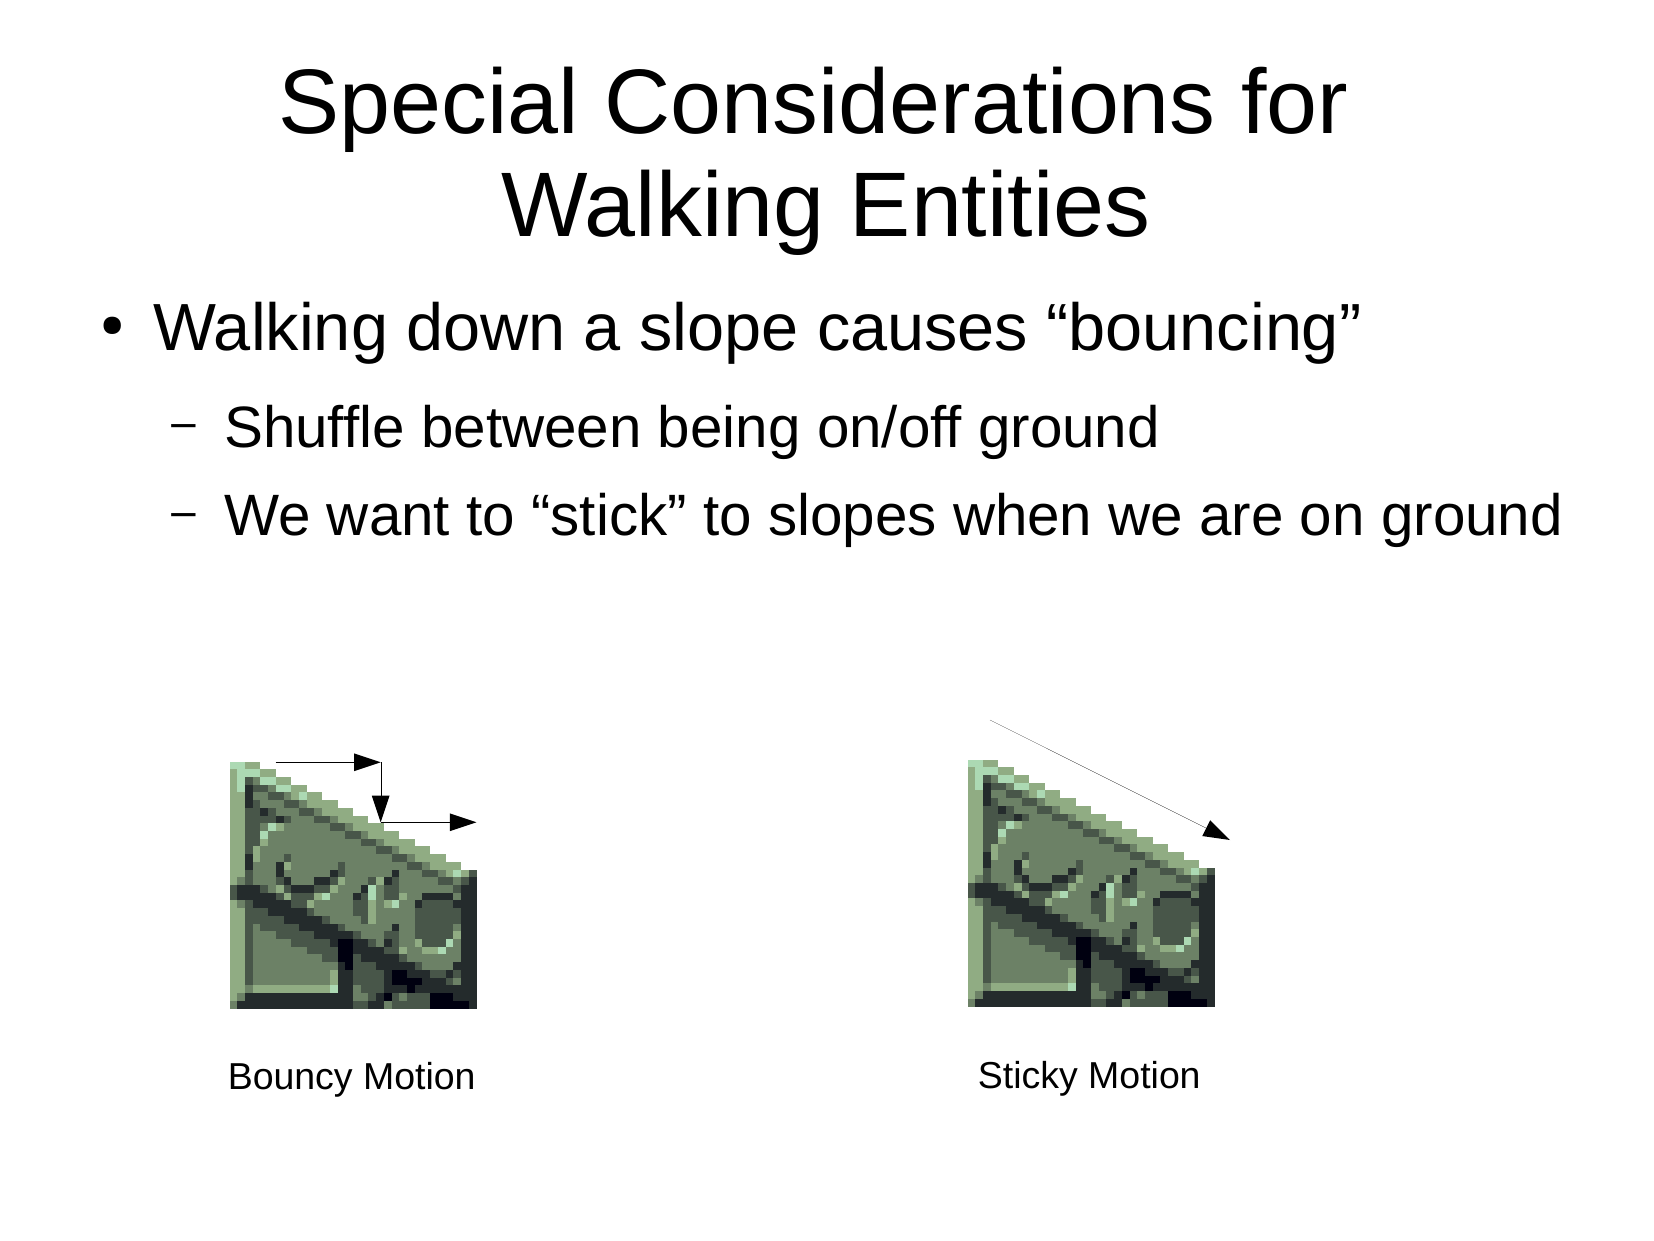

# Special Considerations for Walking Entities
Walking down a slope causes “bouncing”
Shuffle between being on/off ground
We want to “stick” to slopes when we are on ground
Sticky Motion
Bouncy Motion